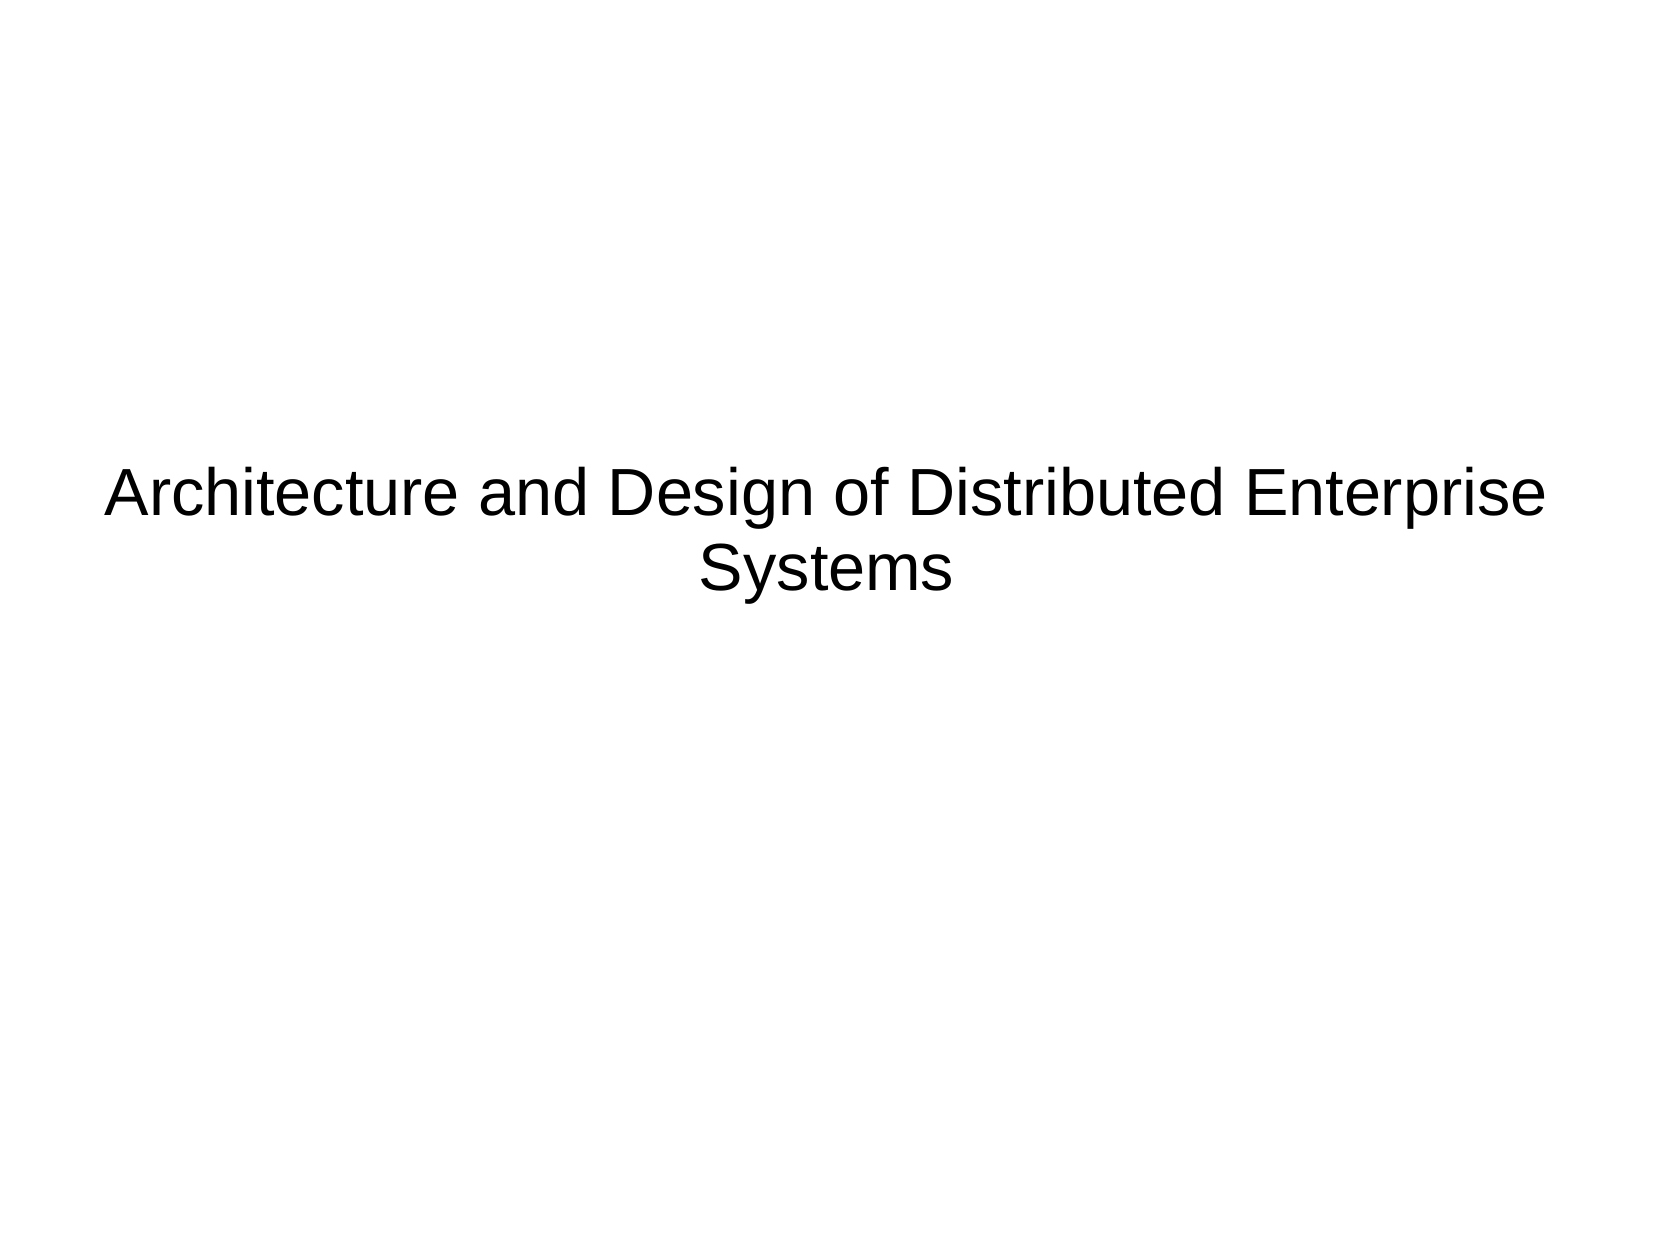

# Architecture and Design of Distributed Enterprise Systems